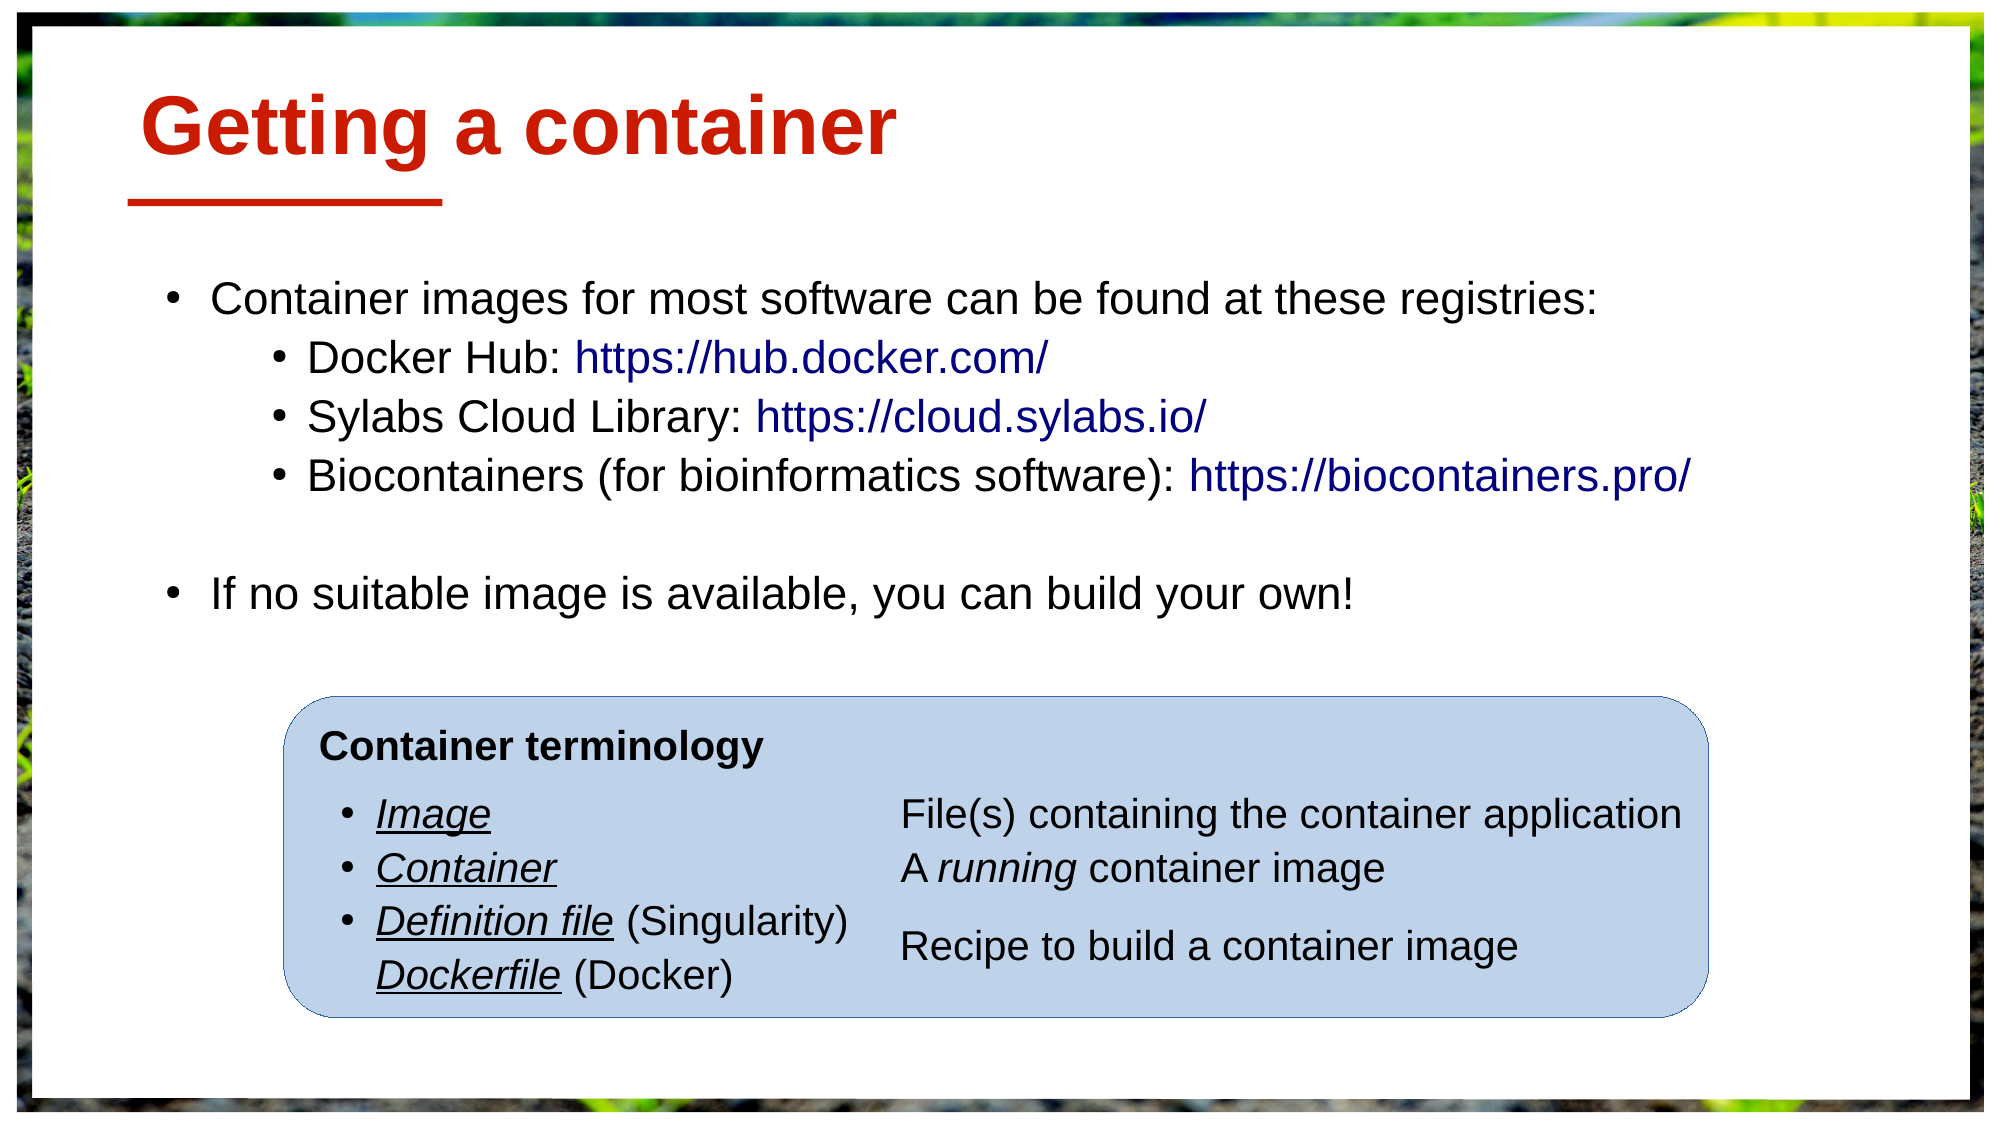

Getting a container
Container images for most software can be found at these registries:
Docker Hub: https://hub.docker.com/
Sylabs Cloud Library: https://cloud.sylabs.io/
Biocontainers (for bioinformatics software): https://biocontainers.pro/
If no suitable image is available, you can build your own!
Container terminology
Image 						File(s) containing the container application
Container					A running container image
Definition file (Singularity)
Dockerfile (Docker)
Recipe to build a container image